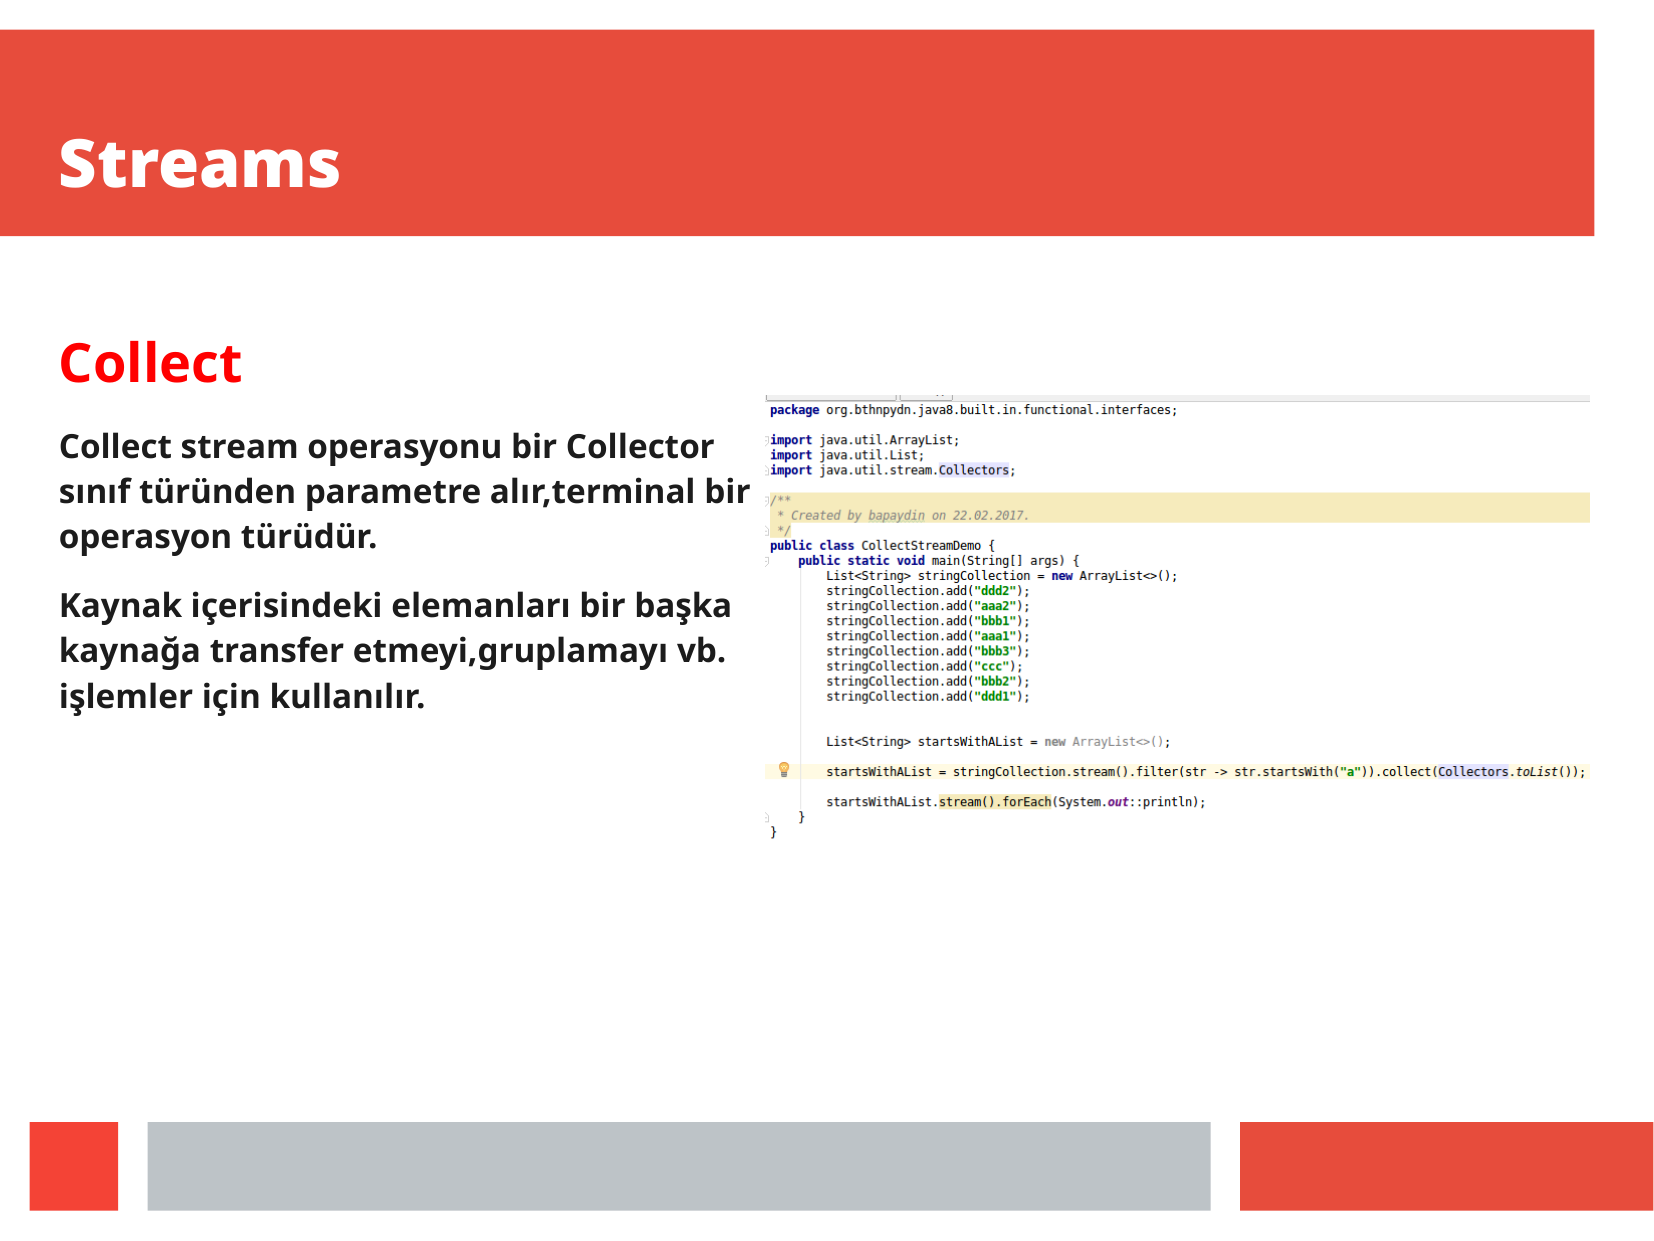

# Streams
Collect
Collect stream operasyonu bir Collector sınıf türünden parametre alır,terminal bir operasyon türüdür.
Kaynak içerisindeki elemanları bir başka kaynağa transfer etmeyi,gruplamayı vb. işlemler için kullanılır.